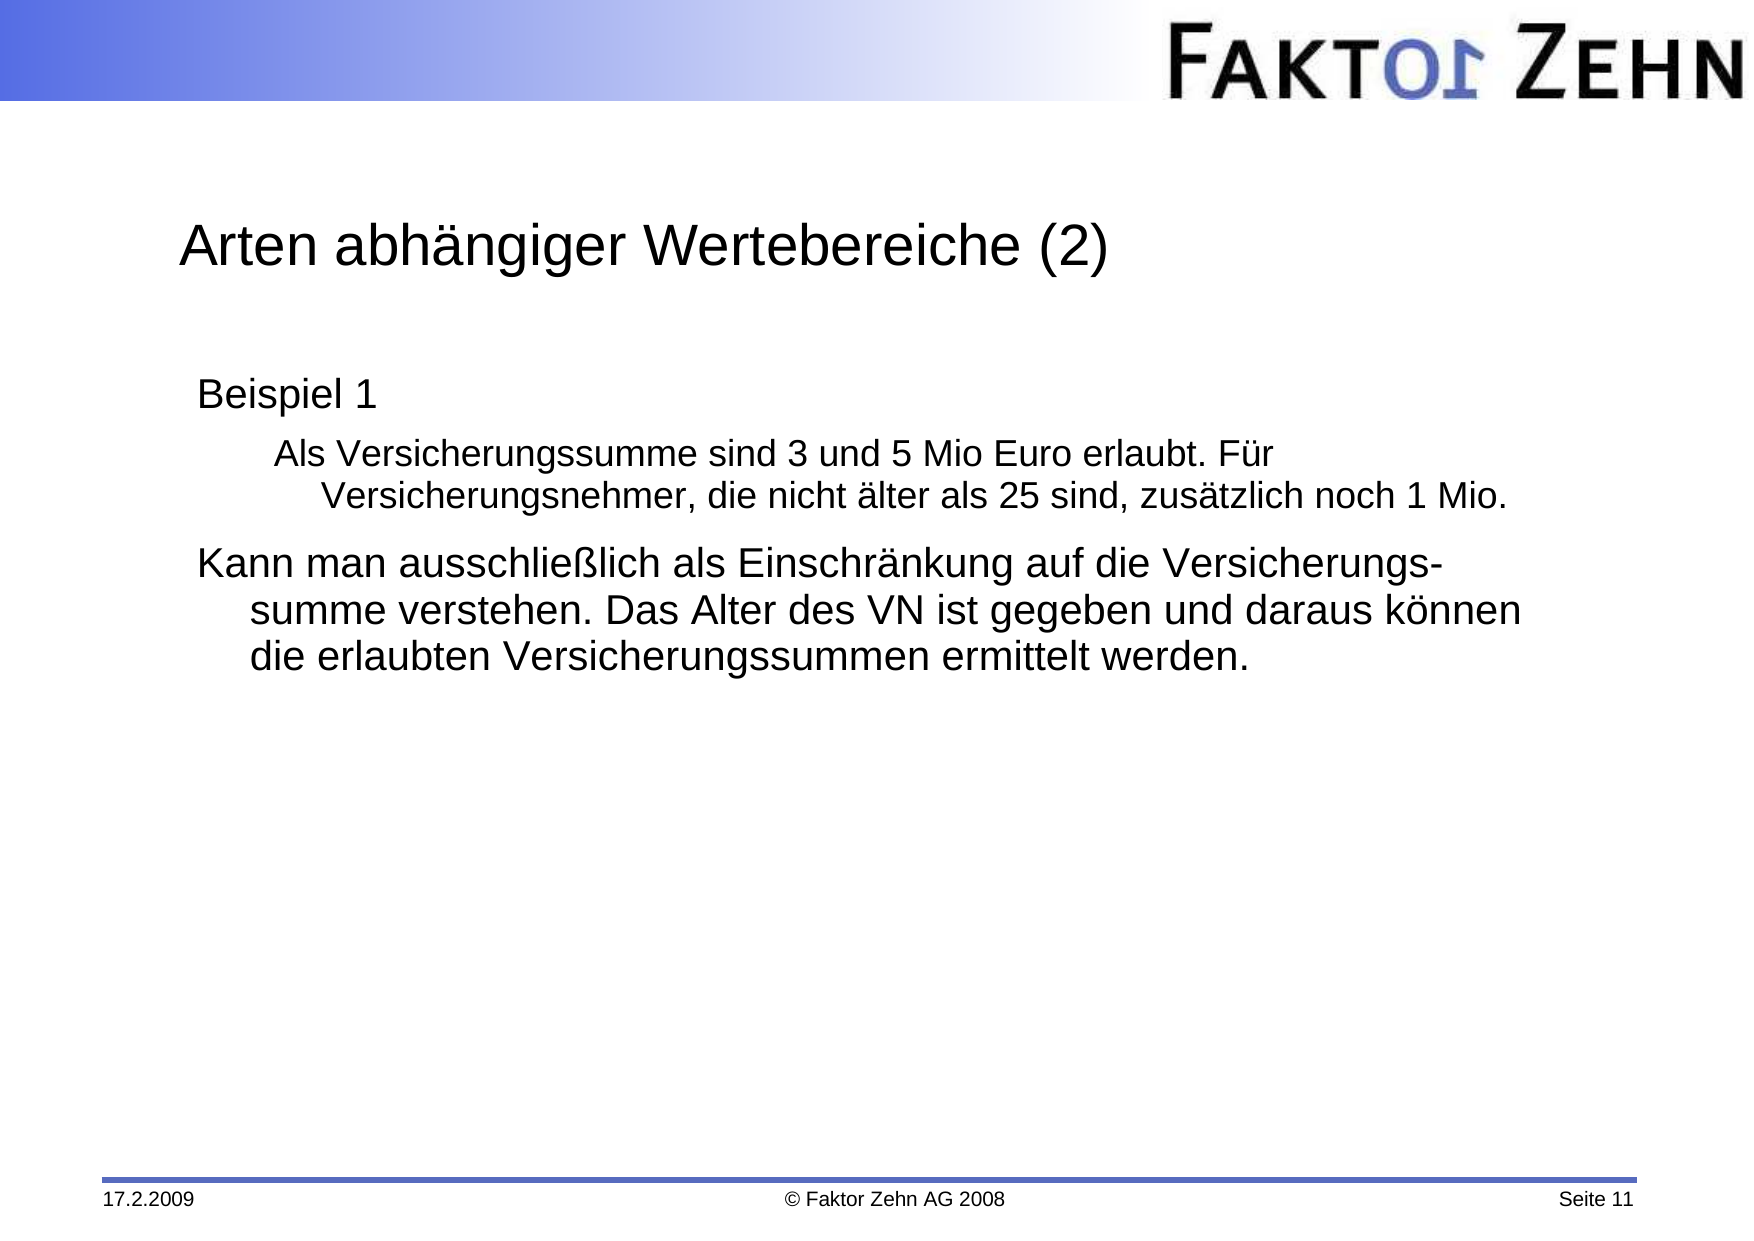

# Arten abhängiger Wertebereiche (2)
Beispiel 1
Als Versicherungssumme sind 3 und 5 Mio Euro erlaubt. Für Versicherungsnehmer, die nicht älter als 25 sind, zusätzlich noch 1 Mio.
Kann man ausschließlich als Einschränkung auf die Versicherungs-summe verstehen. Das Alter des VN ist gegeben und daraus können die erlaubten Versicherungssummen ermittelt werden.